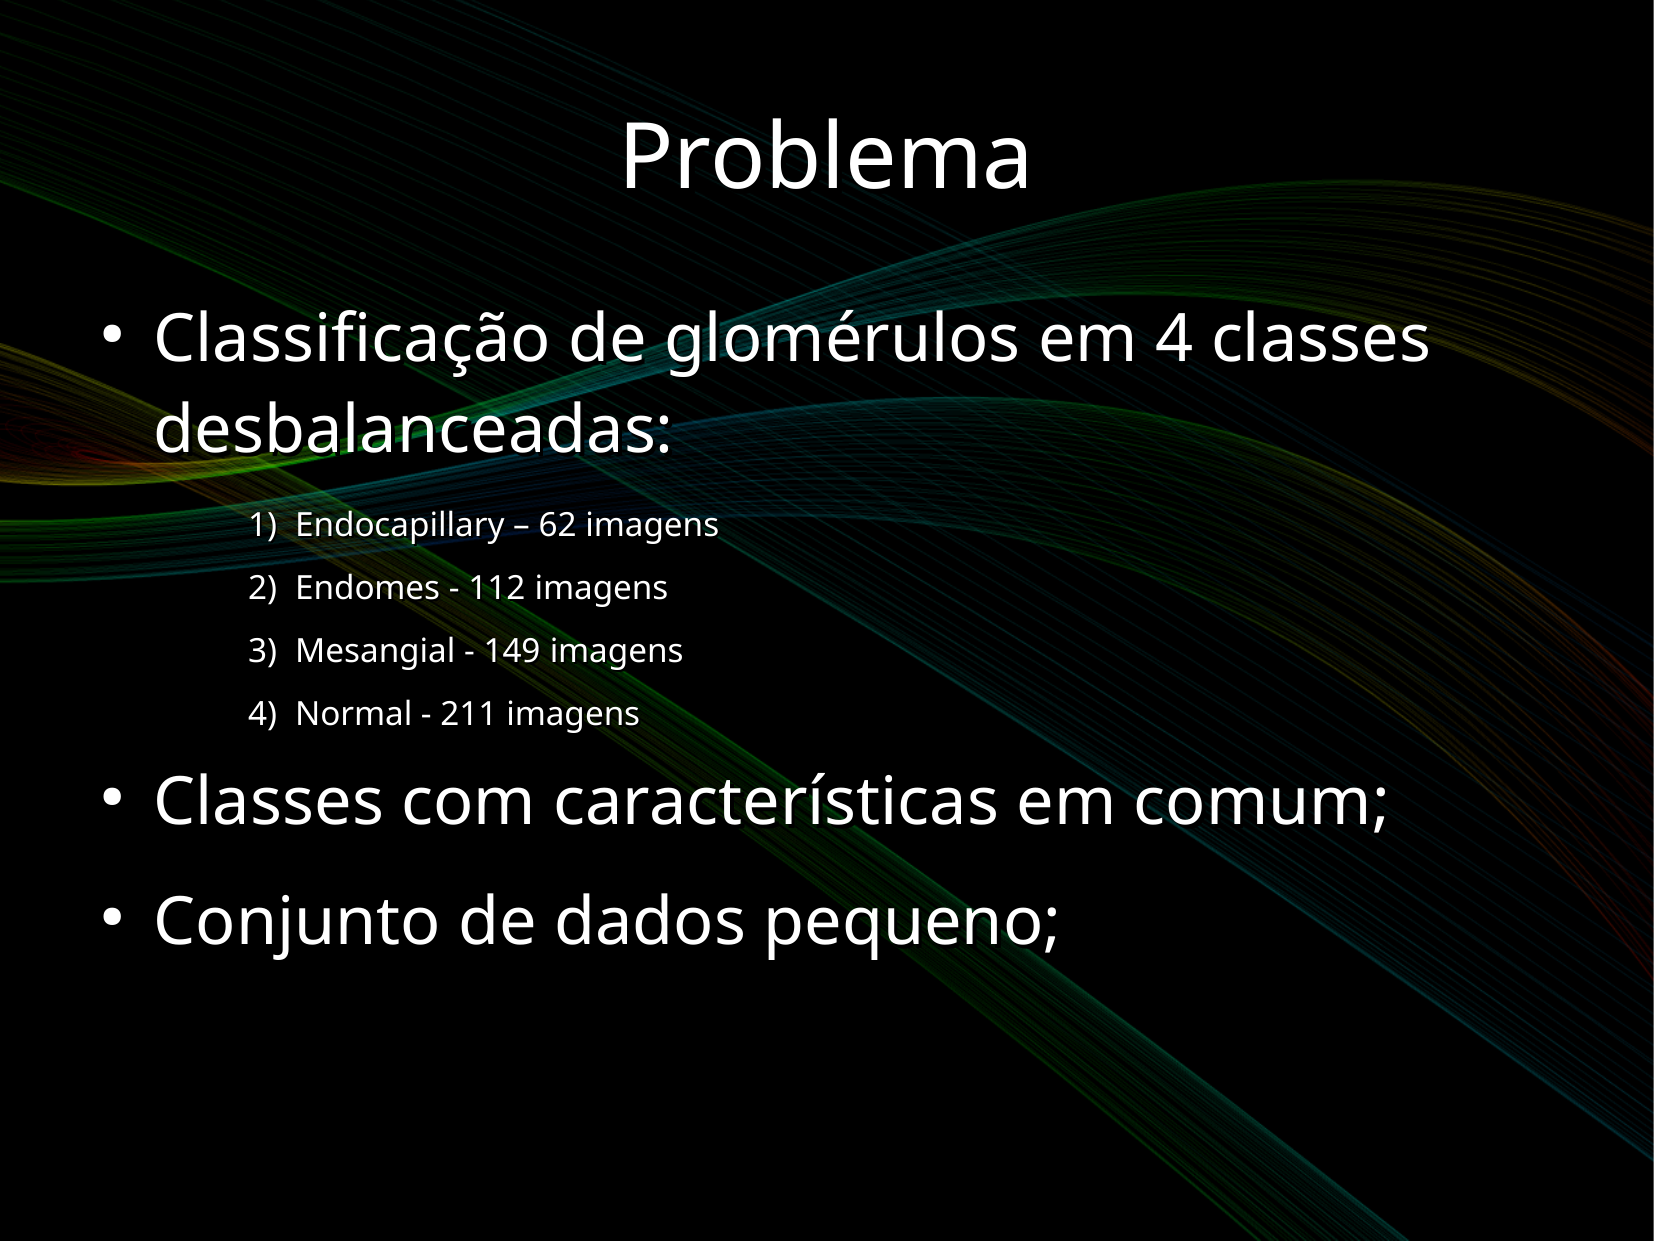

# Problema
Classificação de glomérulos em 4 classes desbalanceadas:
Endocapillary – 62 imagens
Endomes - 112 imagens
Mesangial - 149 imagens
Normal - 211 imagens
Classes com características em comum;
Conjunto de dados pequeno;